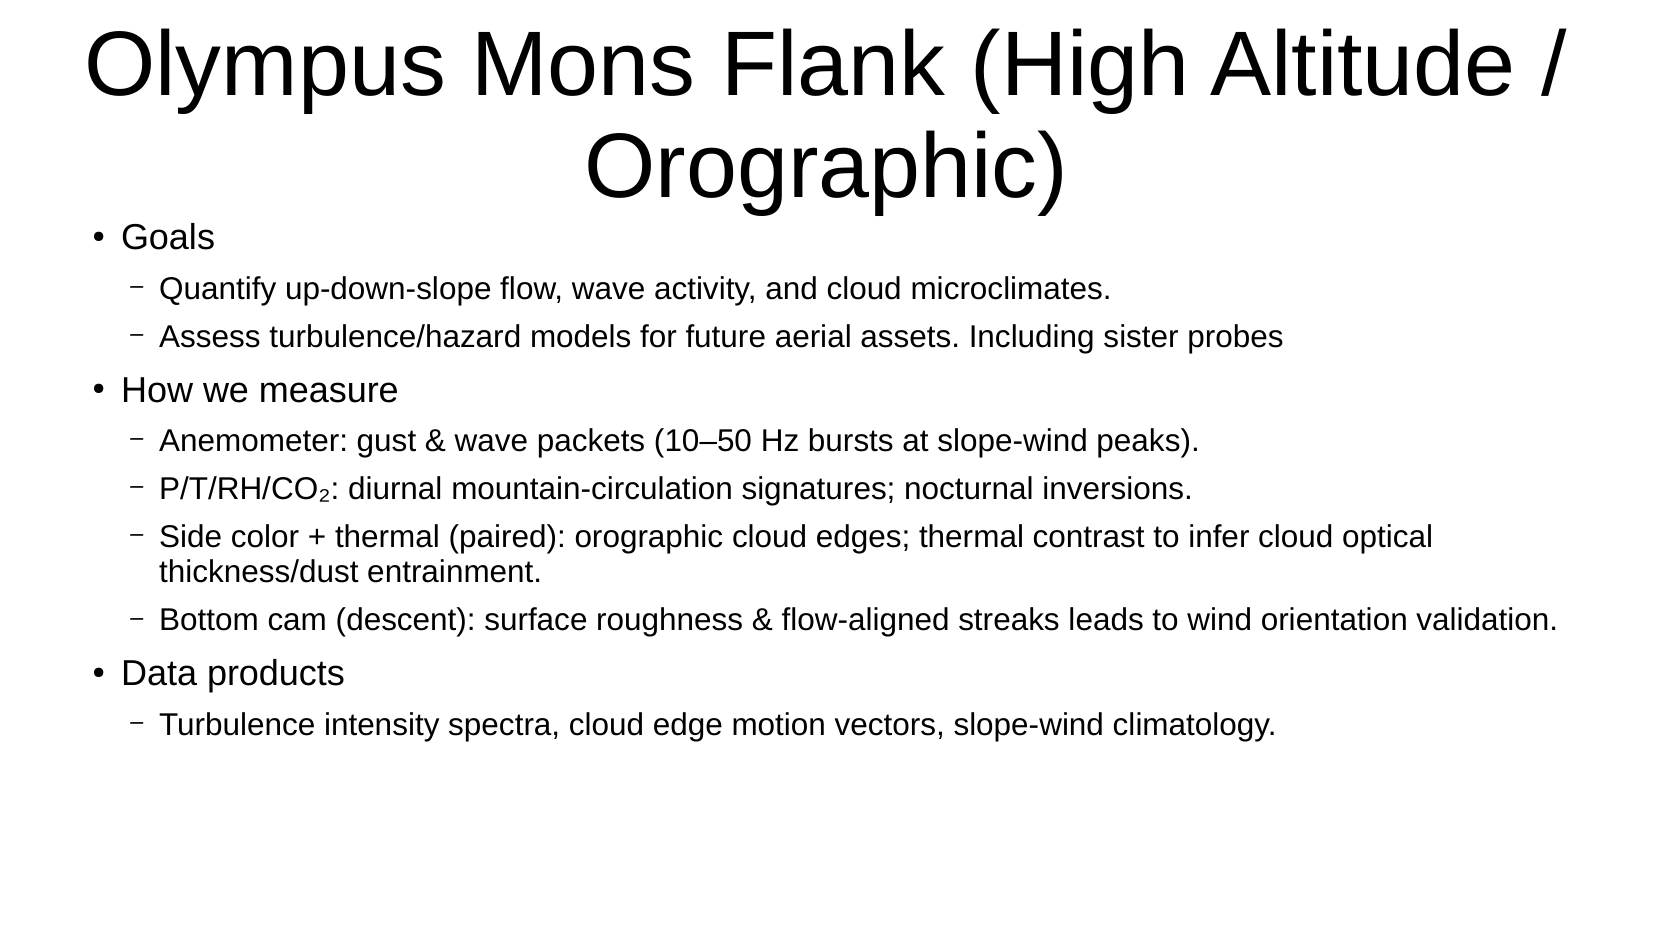

# Olympus Mons Flank (High Altitude / Orographic)
Goals
Quantify up-down-slope flow, wave activity, and cloud microclimates.
Assess turbulence/hazard models for future aerial assets. Including sister probes
How we measure
Anemometer: gust & wave packets (10–50 Hz bursts at slope-wind peaks).
P/T/RH/CO₂: diurnal mountain-circulation signatures; nocturnal inversions.
Side color + thermal (paired): orographic cloud edges; thermal contrast to infer cloud optical thickness/dust entrainment.
Bottom cam (descent): surface roughness & flow-aligned streaks leads to wind orientation validation.
Data products
Turbulence intensity spectra, cloud edge motion vectors, slope-wind climatology.